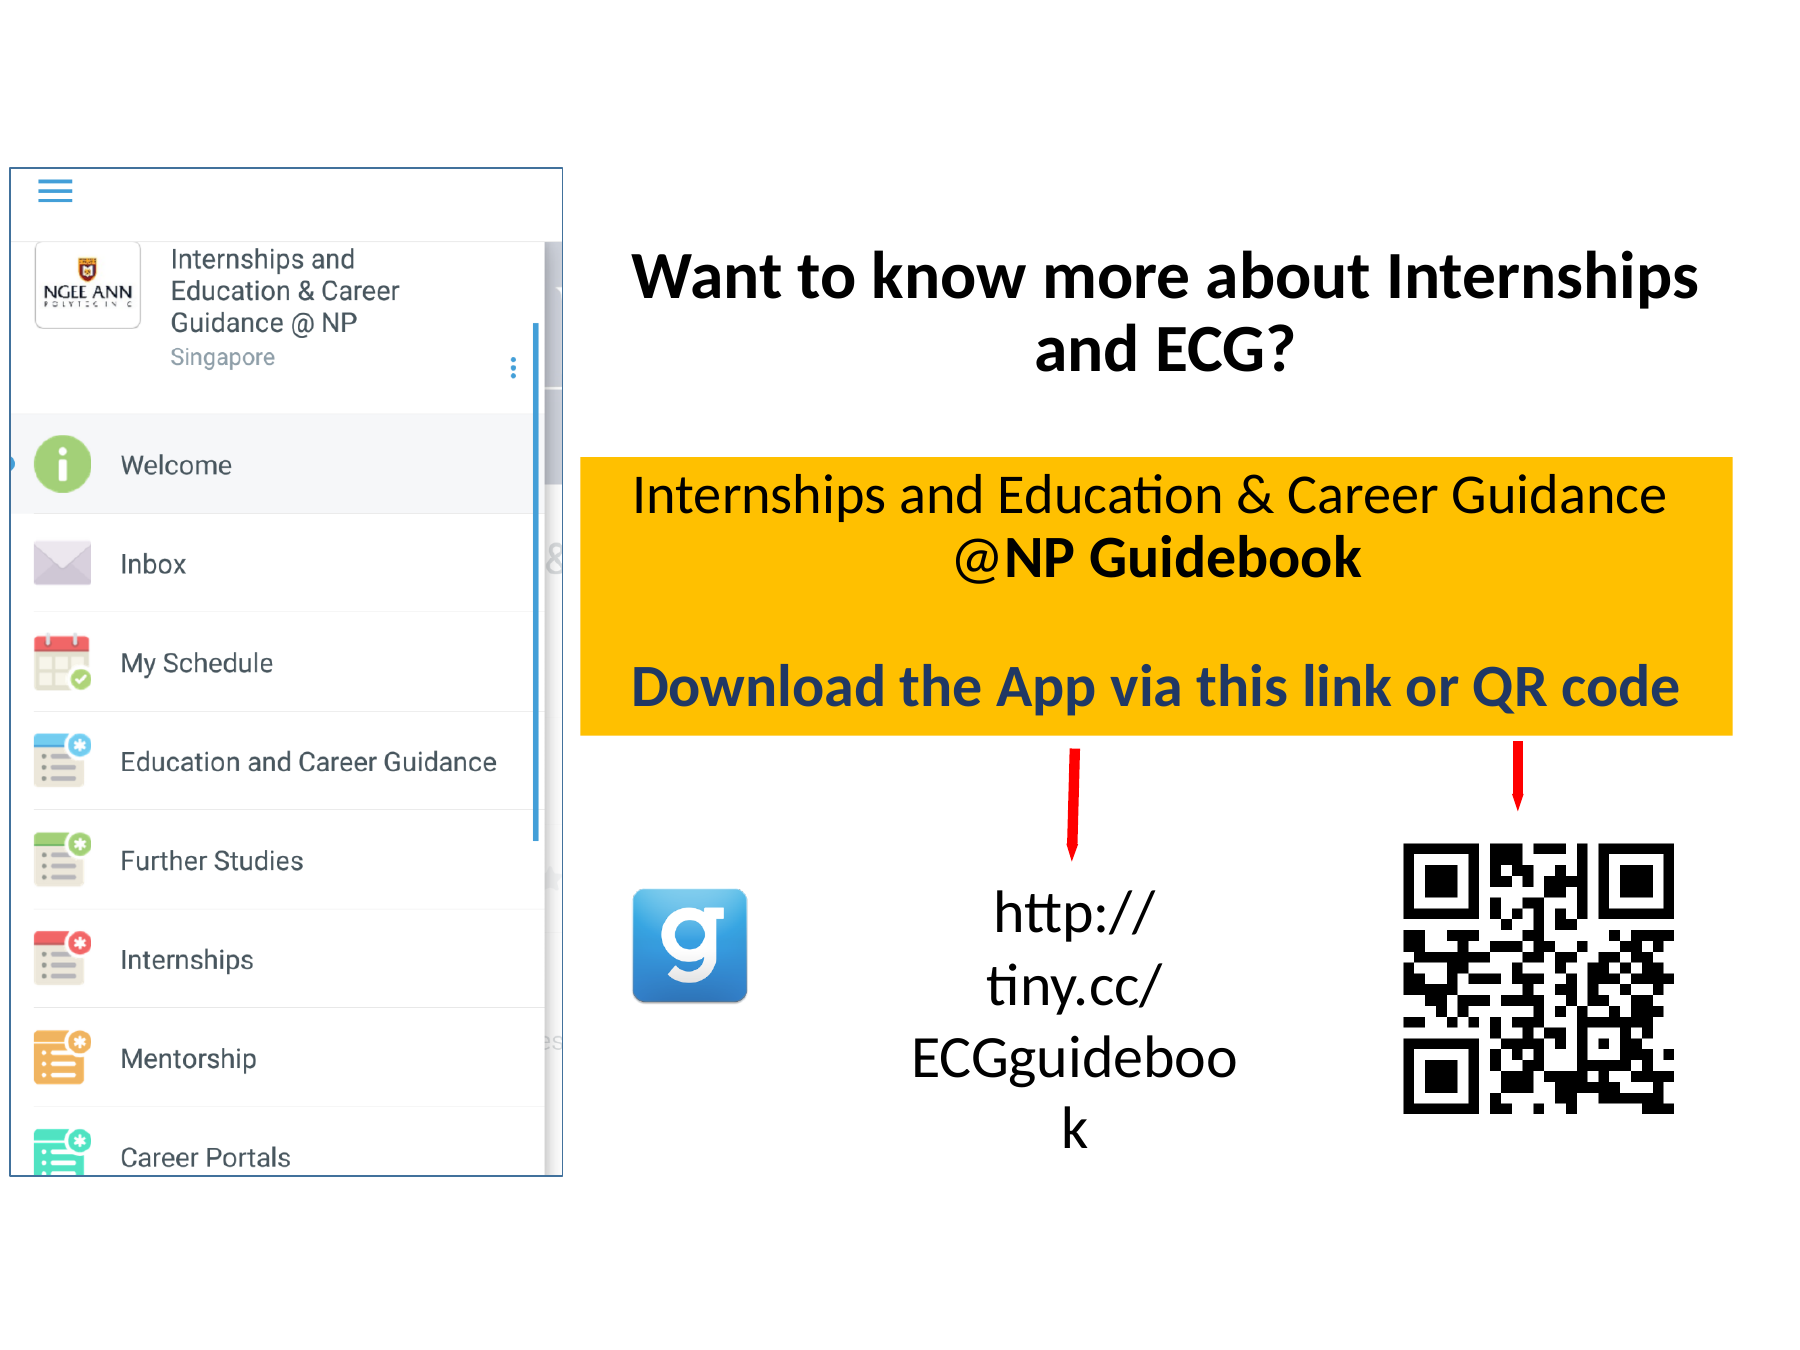

# Want to know more about Internships and ECG?
Internships and Education & Career Guidance
@NP Guidebook
Download the App via this link or QR code
http://tiny.cc/ECGguidebook